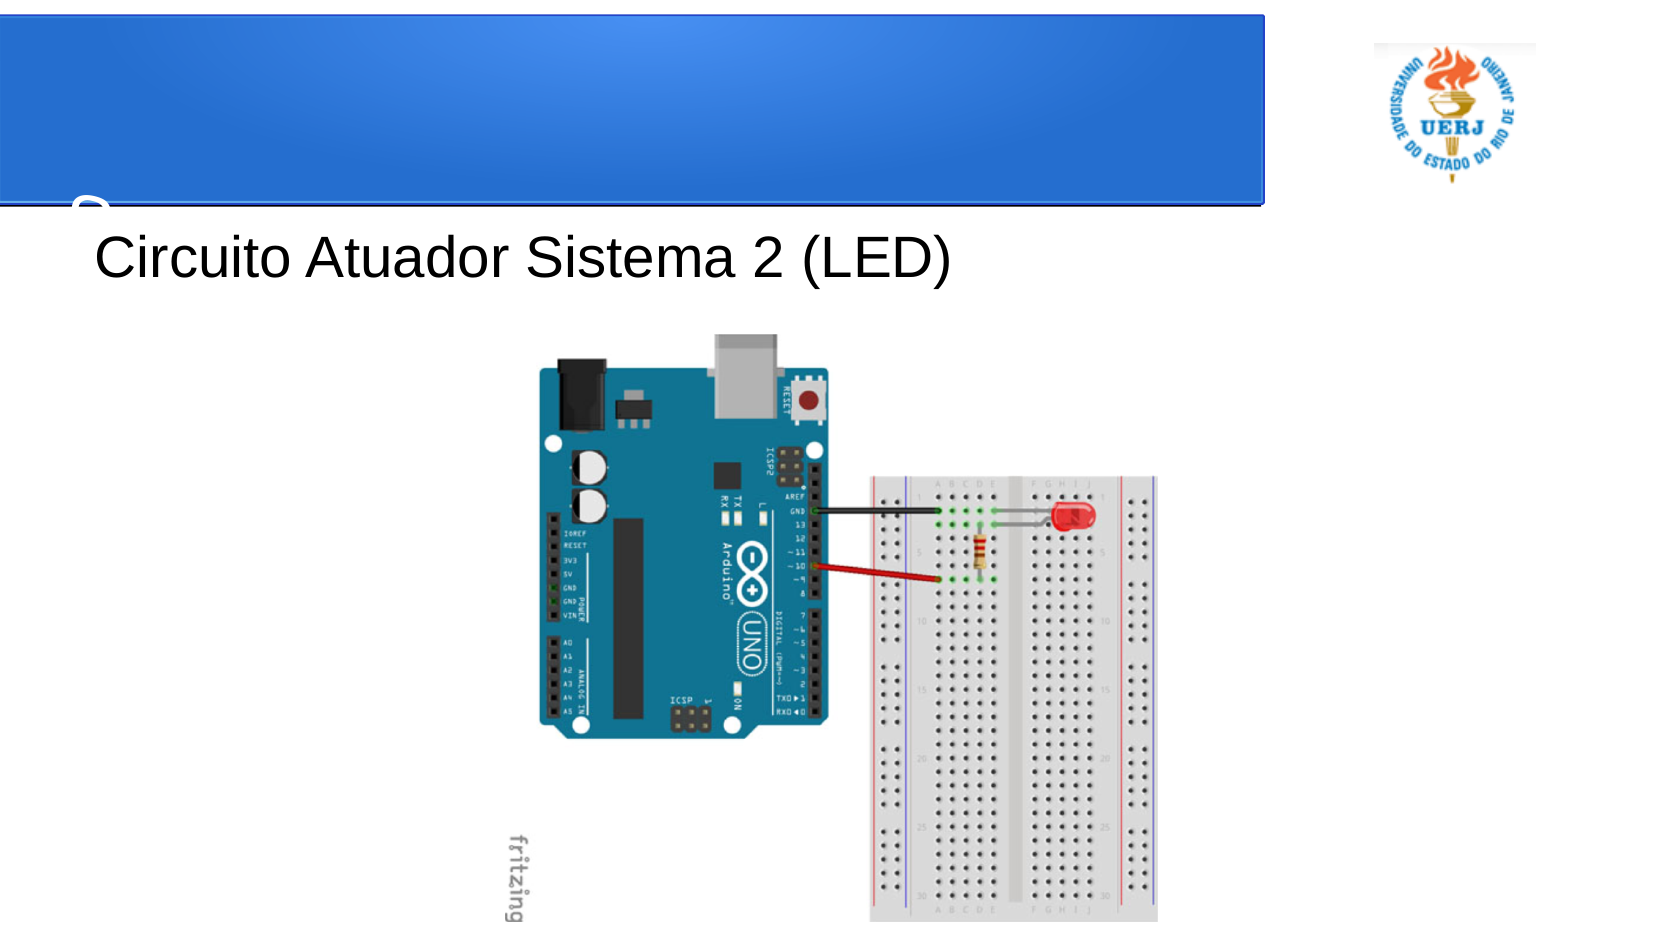

Circuito Atuador Sistema 2 (LED)
# Software Embarcado